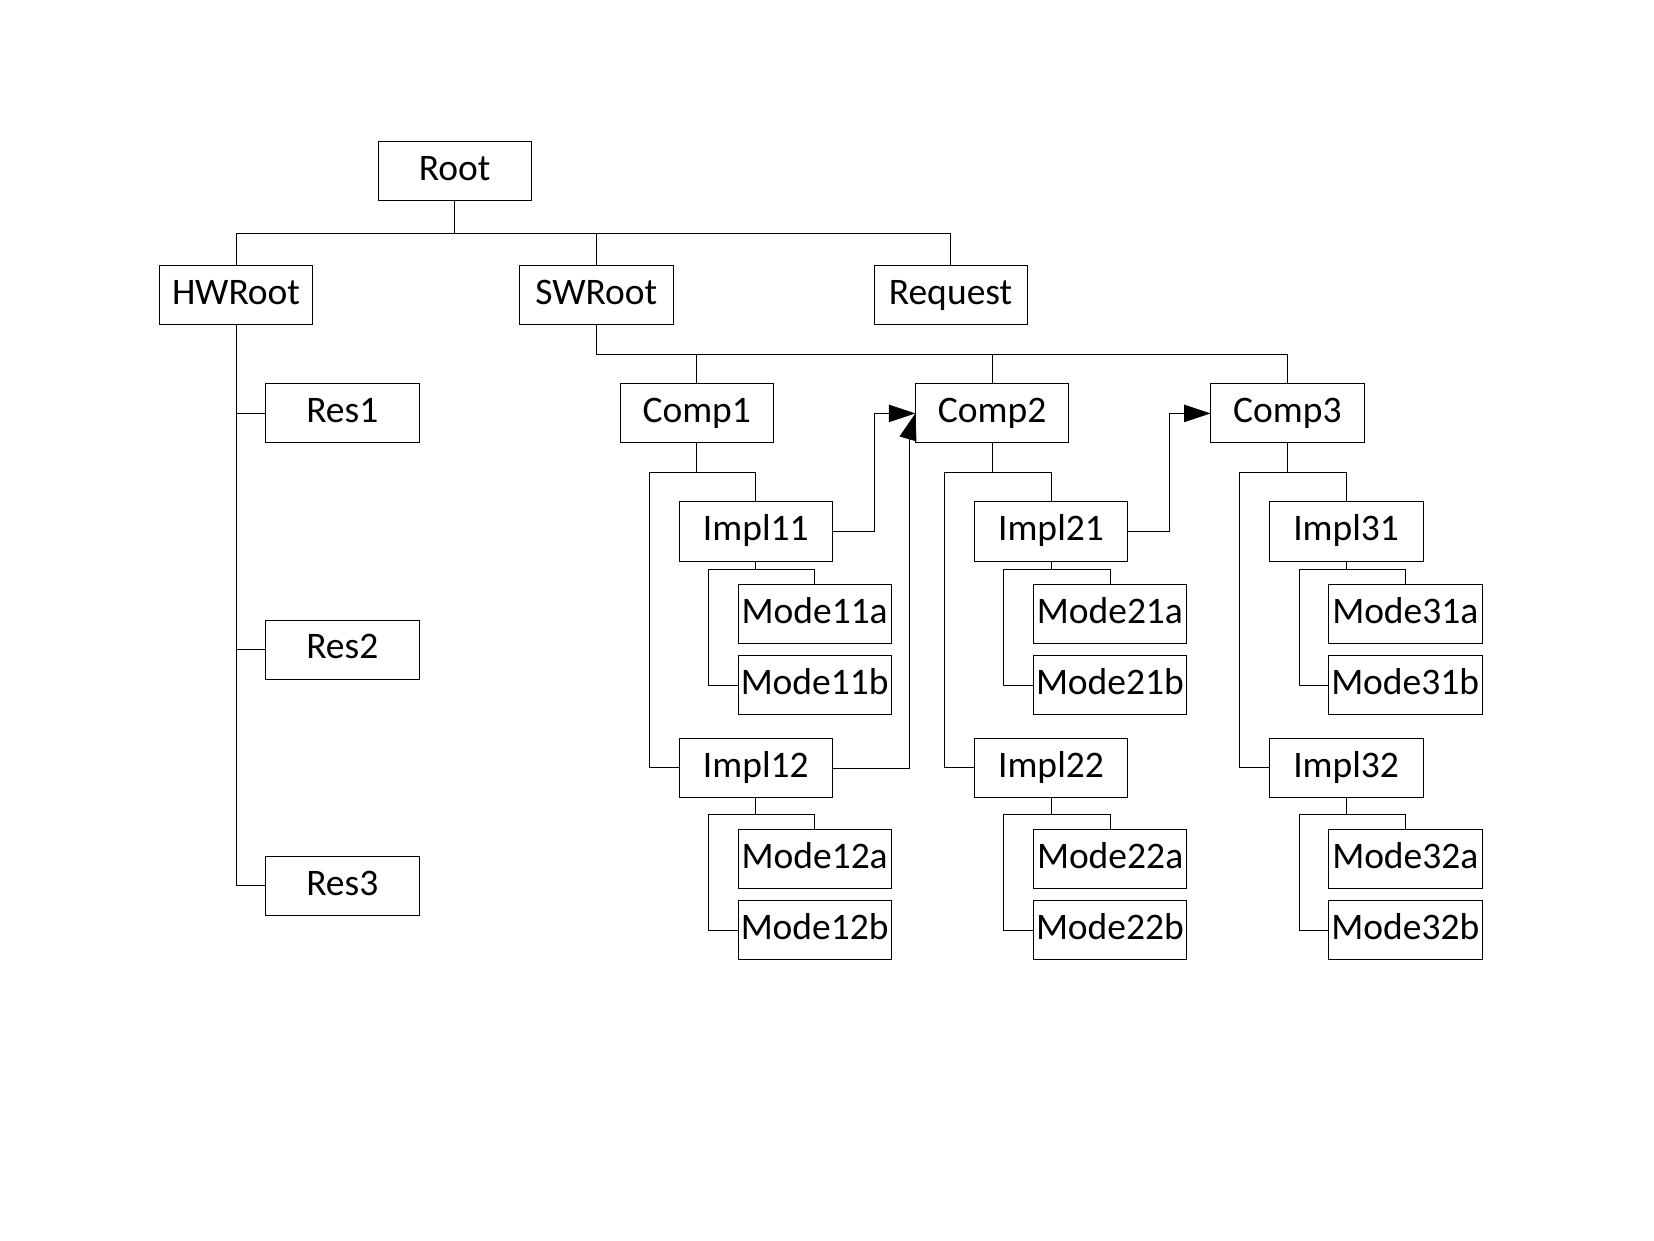

Root
HWRoot
SWRoot
Request
Res1
Comp1
Comp2
Comp3
Impl11
Impl21
Impl31
Mode11a
Mode21a
Mode31a
Res2
Mode11b
Mode21b
Mode31b
Impl12
Impl22
Impl32
Mode12a
Mode22a
Mode32a
Res3
Mode12b
Mode22b
Mode32b